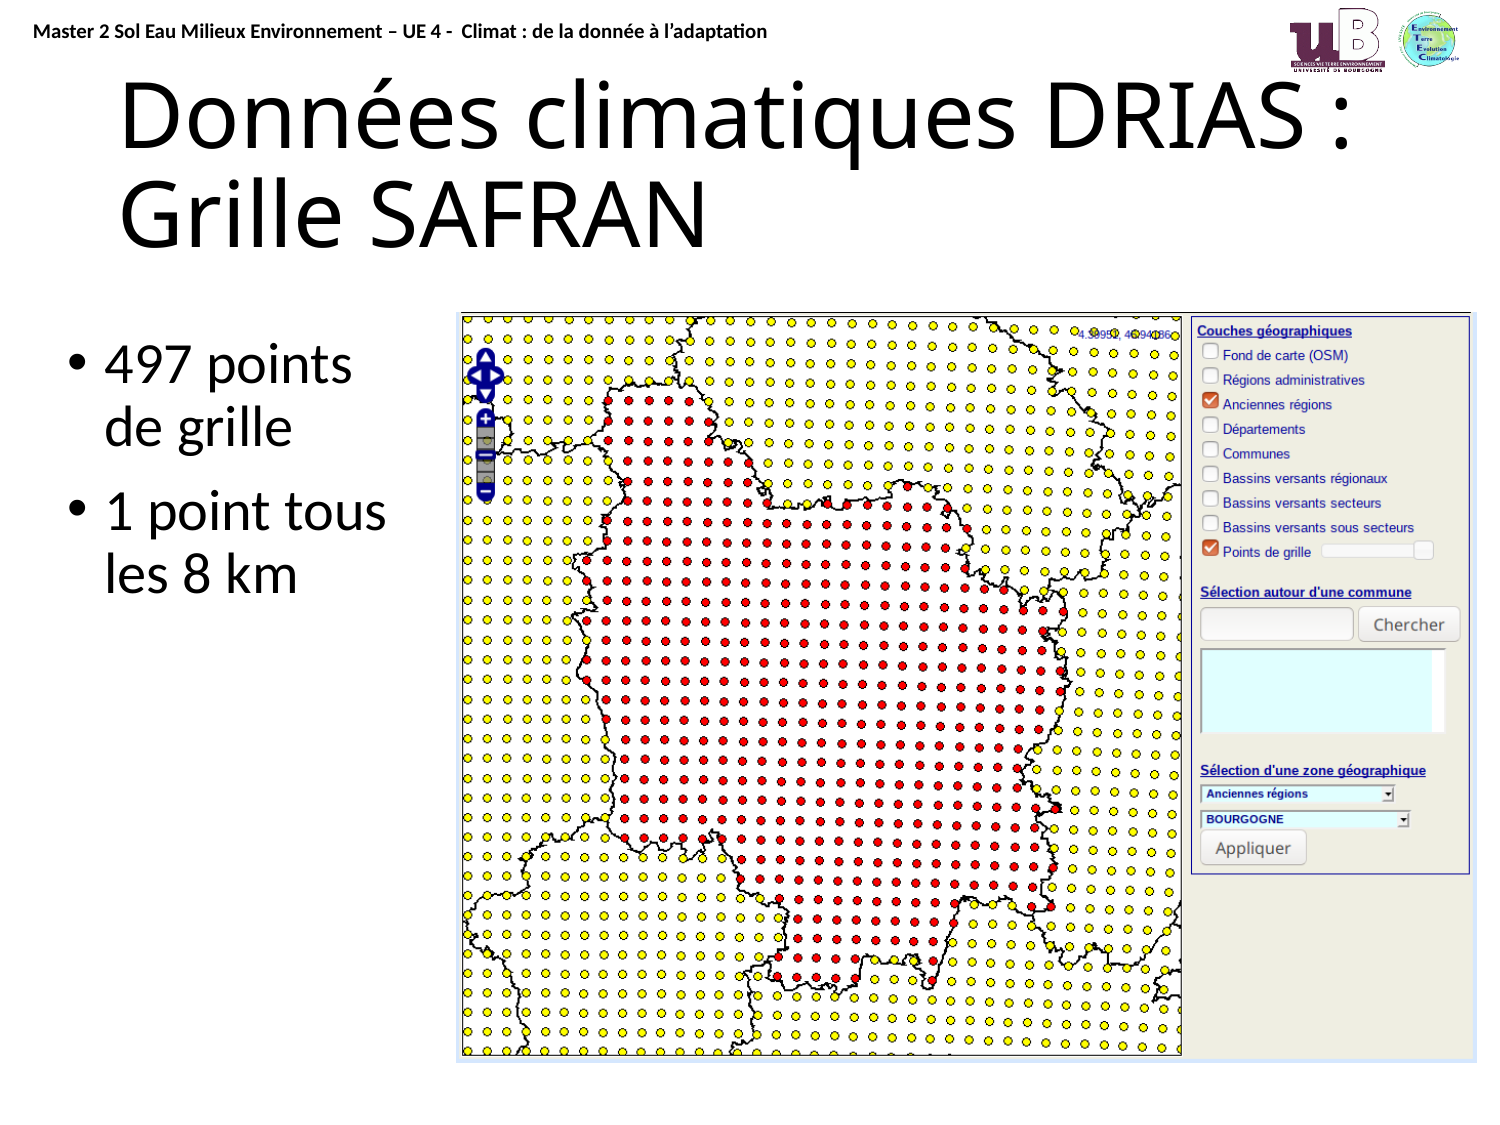

Données climatiques DRIAS : Grille SAFRAN
497 points de grille
1 point tous les 8 km